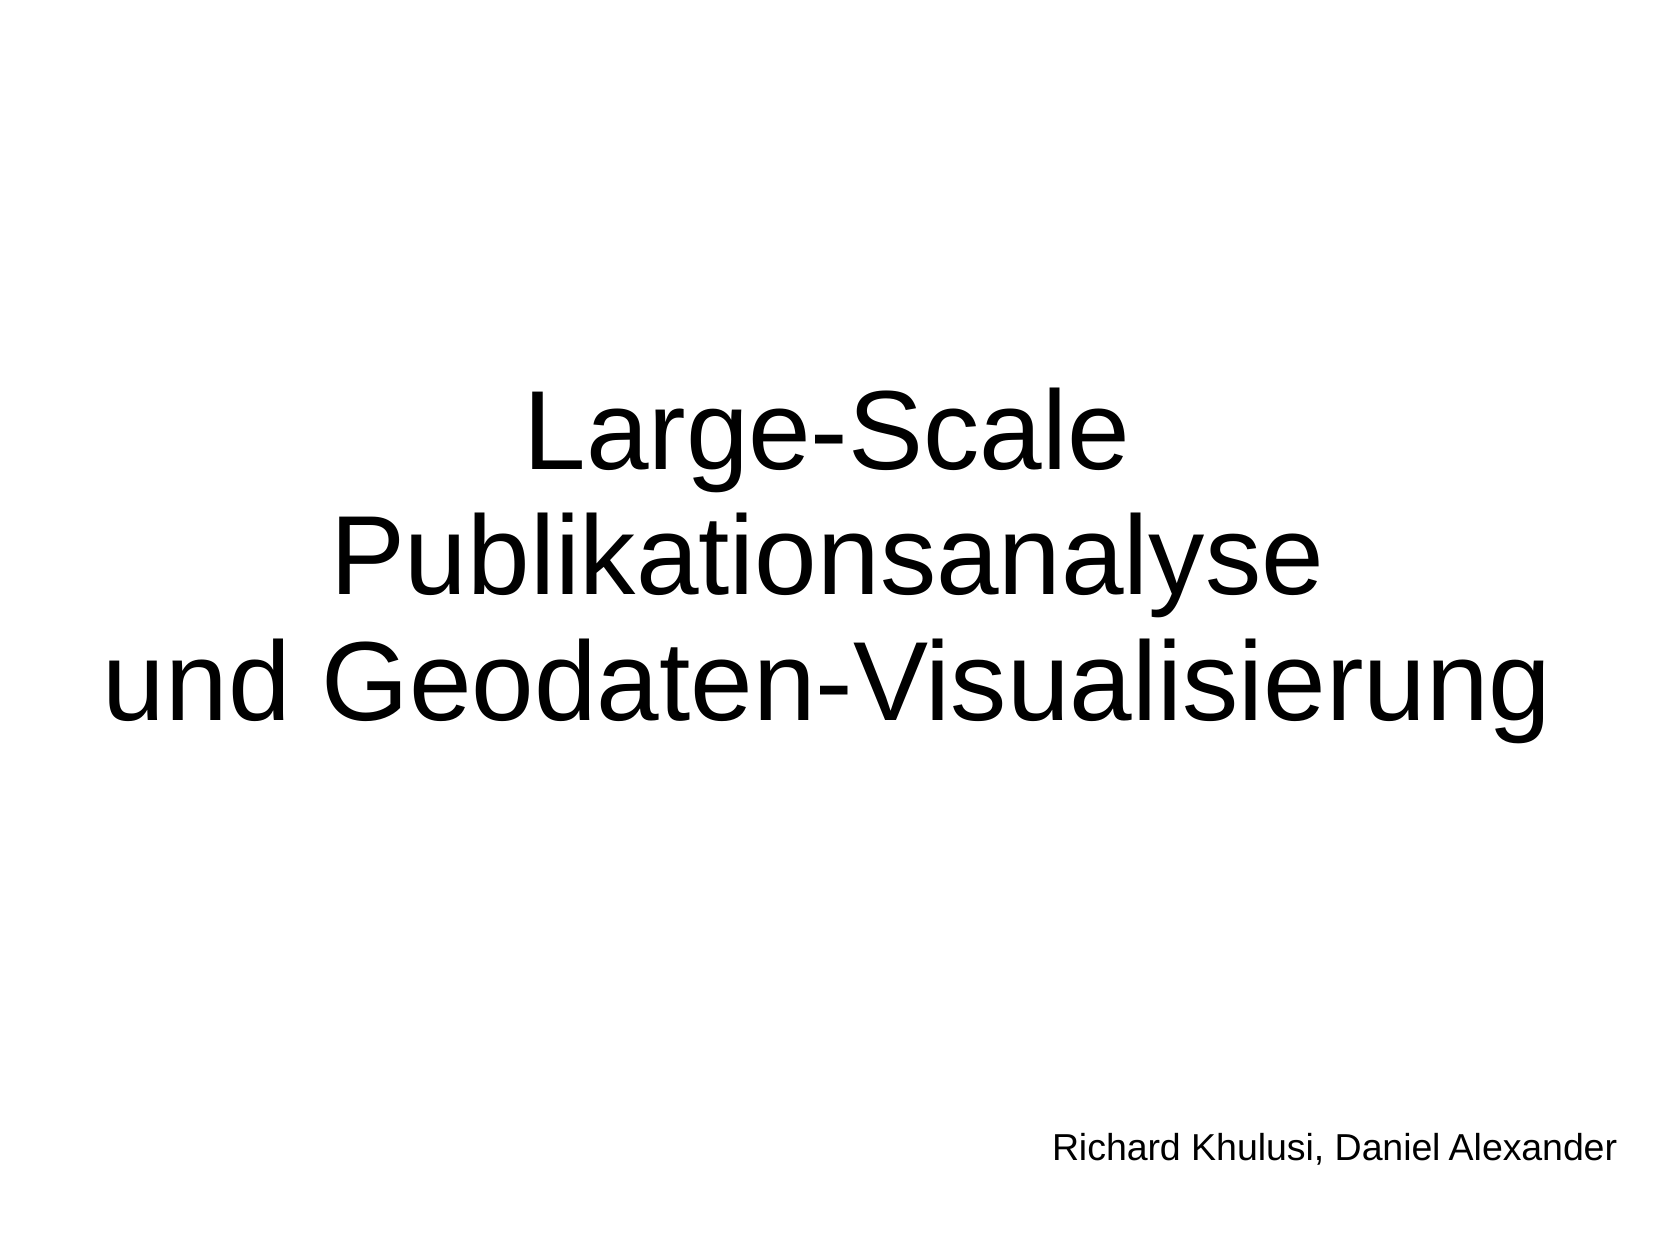

#
Large-Scale Publikationsanalyse
und Geodaten-Visualisierung
Richard Khulusi, Daniel Alexander